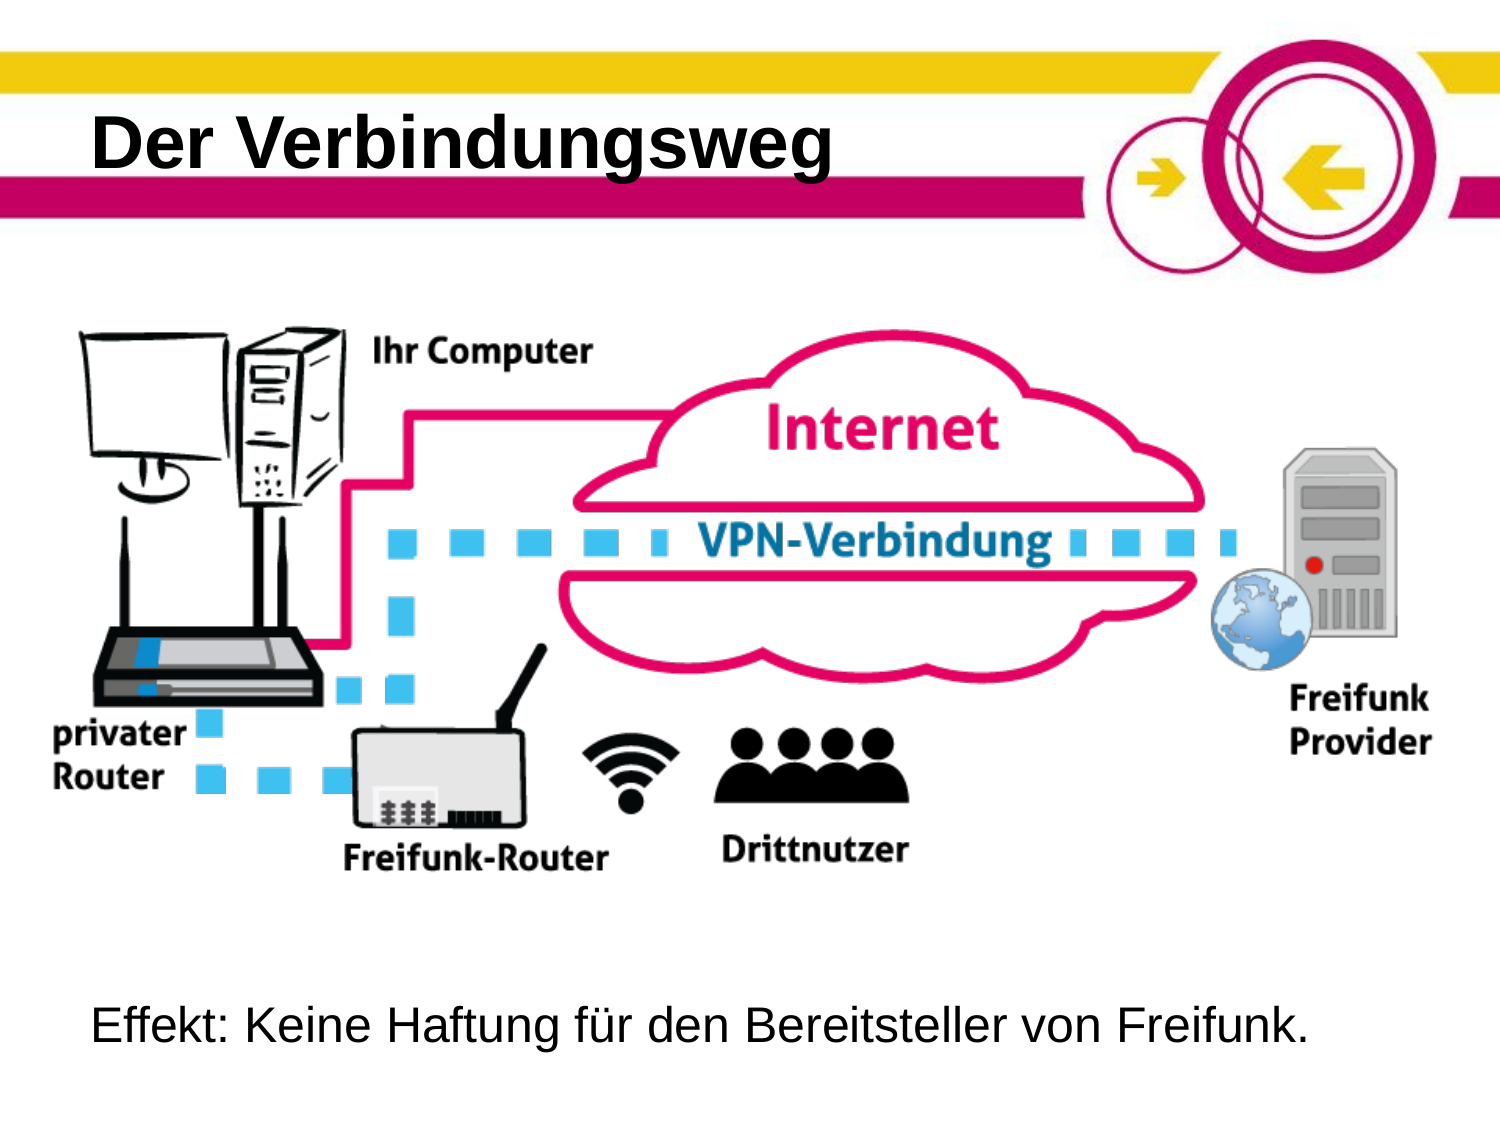

Der Verbindungsweg
Effekt: Keine Haftung für den Bereitsteller von Freifunk.